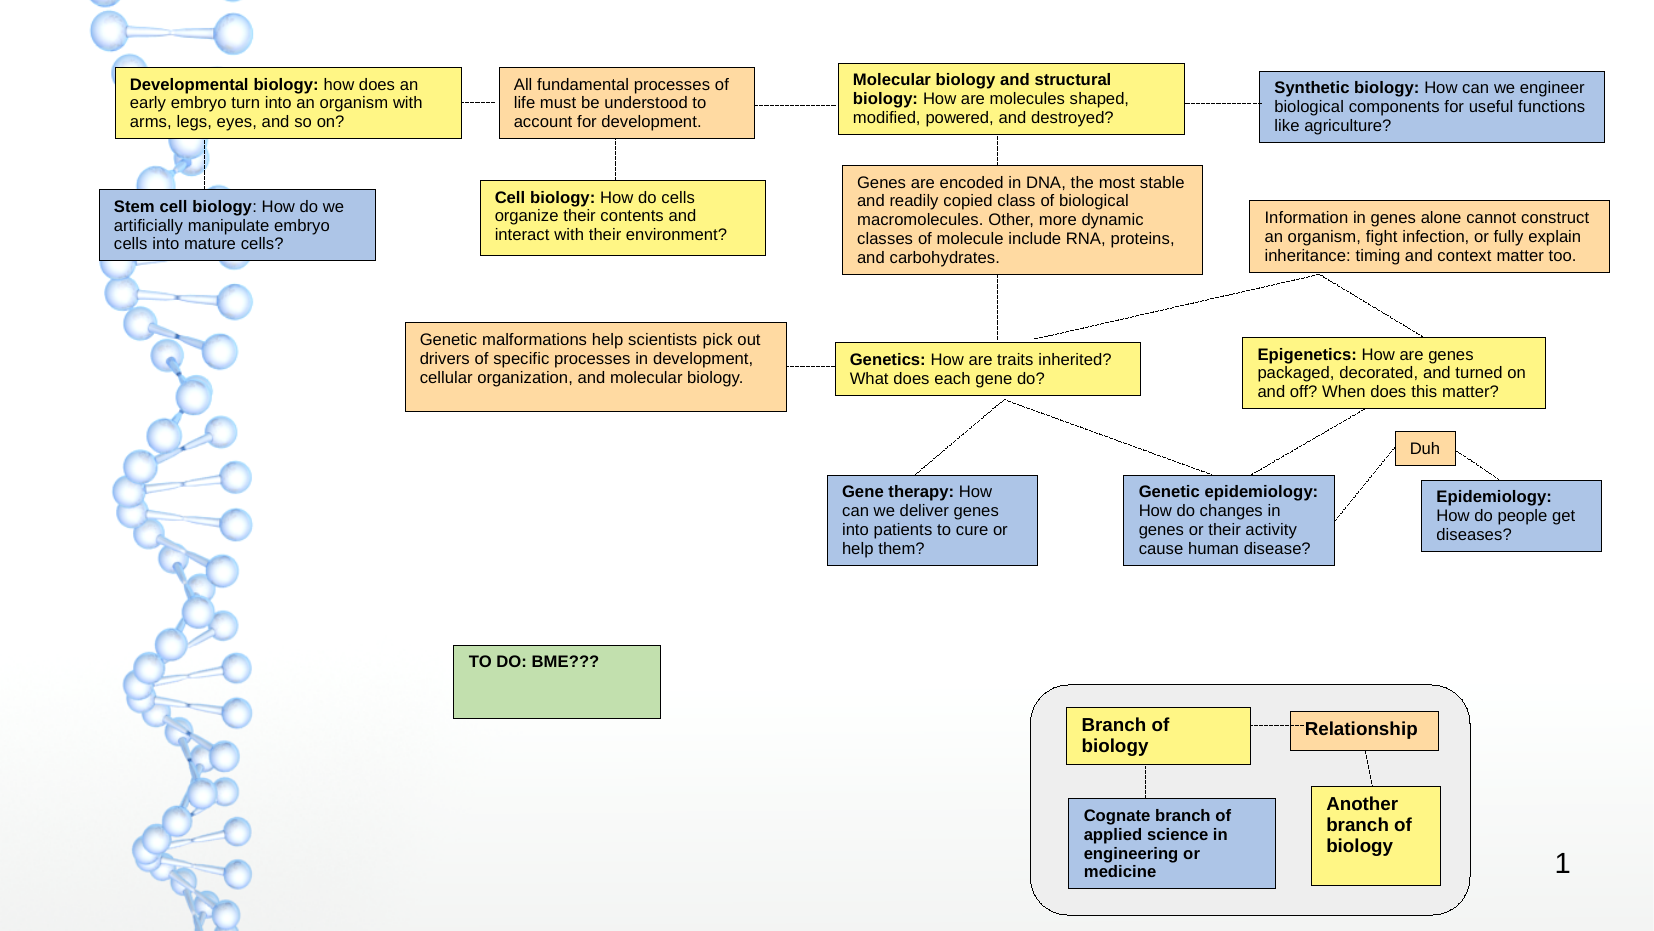

Molecular biology and structural biology: How are molecules shaped, modified, powered, and destroyed?
Developmental biology: how does an early embryo turn into an organism with arms, legs, eyes, and so on?
All fundamental processes of life must be understood to account for development.
Synthetic biology: How can we engineer biological components for useful functions like agriculture?
Genes are encoded in DNA, the most stable and readily copied class of biological macromolecules. Other, more dynamic classes of molecule include RNA, proteins, and carbohydrates.
Cell biology: How do cells organize their contents and interact with their environment?
Stem cell biology: How do we artificially manipulate embryo cells into mature cells?
Information in genes alone cannot construct an organism, fight infection, or fully explain inheritance: timing and context matter too.
Genetic malformations help scientists pick out drivers of specific processes in development, cellular organization, and molecular biology.
Epigenetics: How are genes packaged, decorated, and turned on and off? When does this matter?
Genetics: How are traits inherited? What does each gene do?
Duh
Gene therapy: How can we deliver genes into patients to cure or help them?
Genetic epidemiology: How do changes in genes or their activity cause human disease?
Epidemiology: How do people get diseases?
TO DO: BME???
Branch of biology
Relationship
Another branch of biology
Cognate branch of applied science in engineering or medicine
1